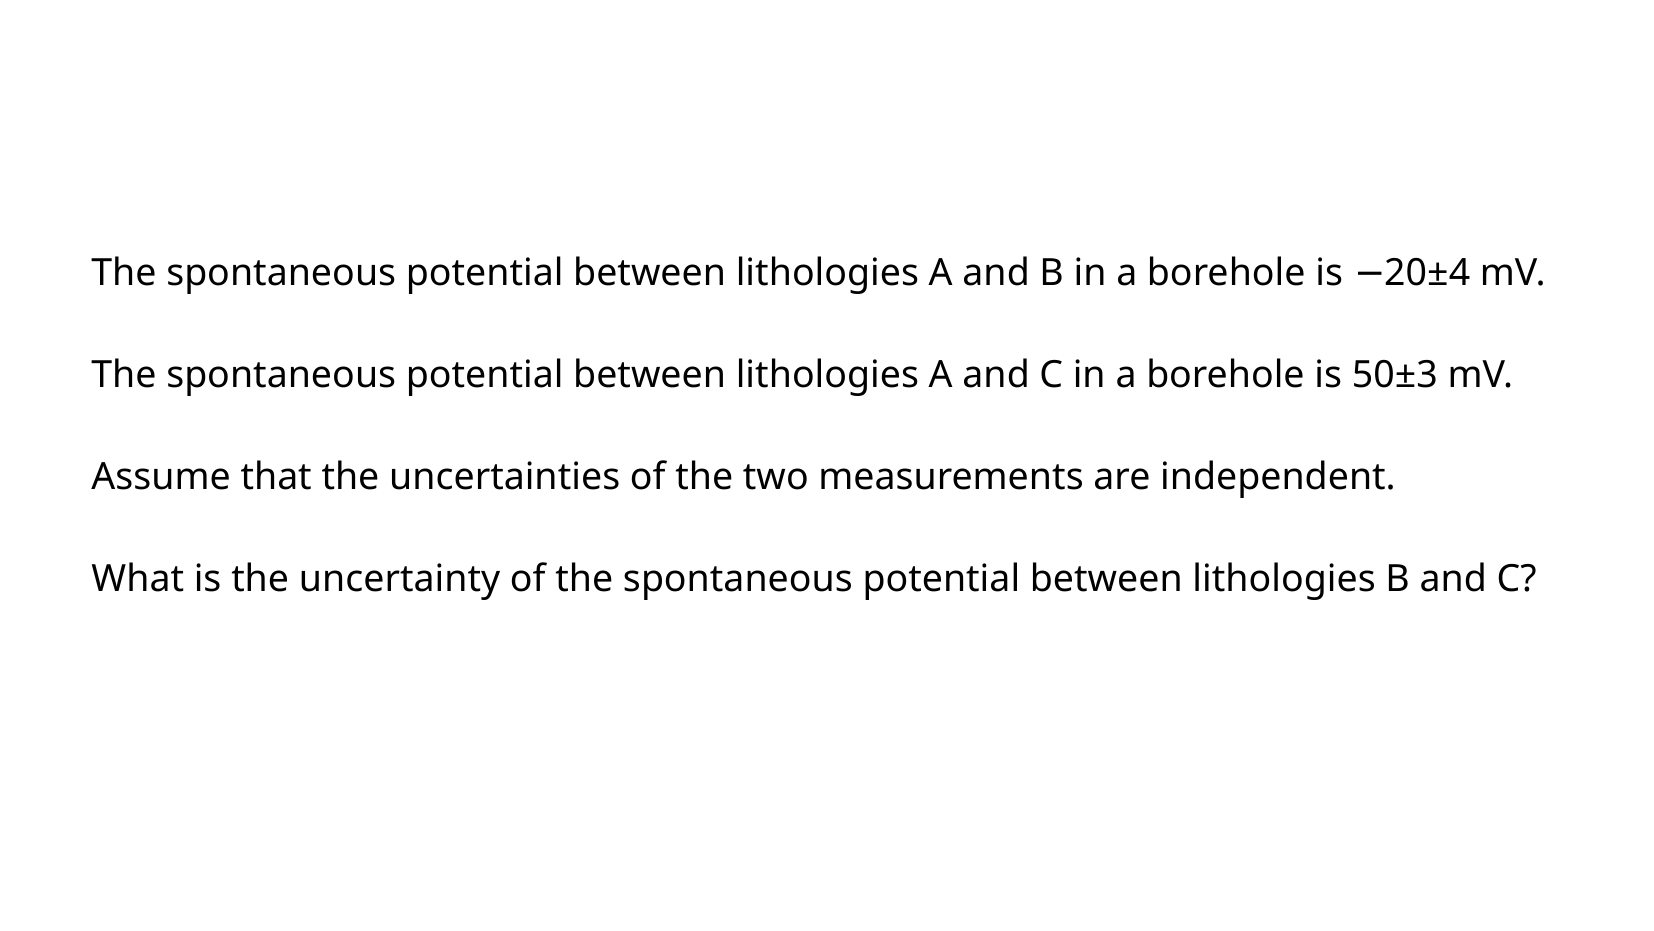

The spontaneous potential between lithologies A and B in a borehole is −20±4 mV.
The spontaneous potential between lithologies A and C in a borehole is 50±3 mV.
Assume that the uncertainties of the two measurements are independent.
What is the uncertainty of the spontaneous potential between lithologies B and C?